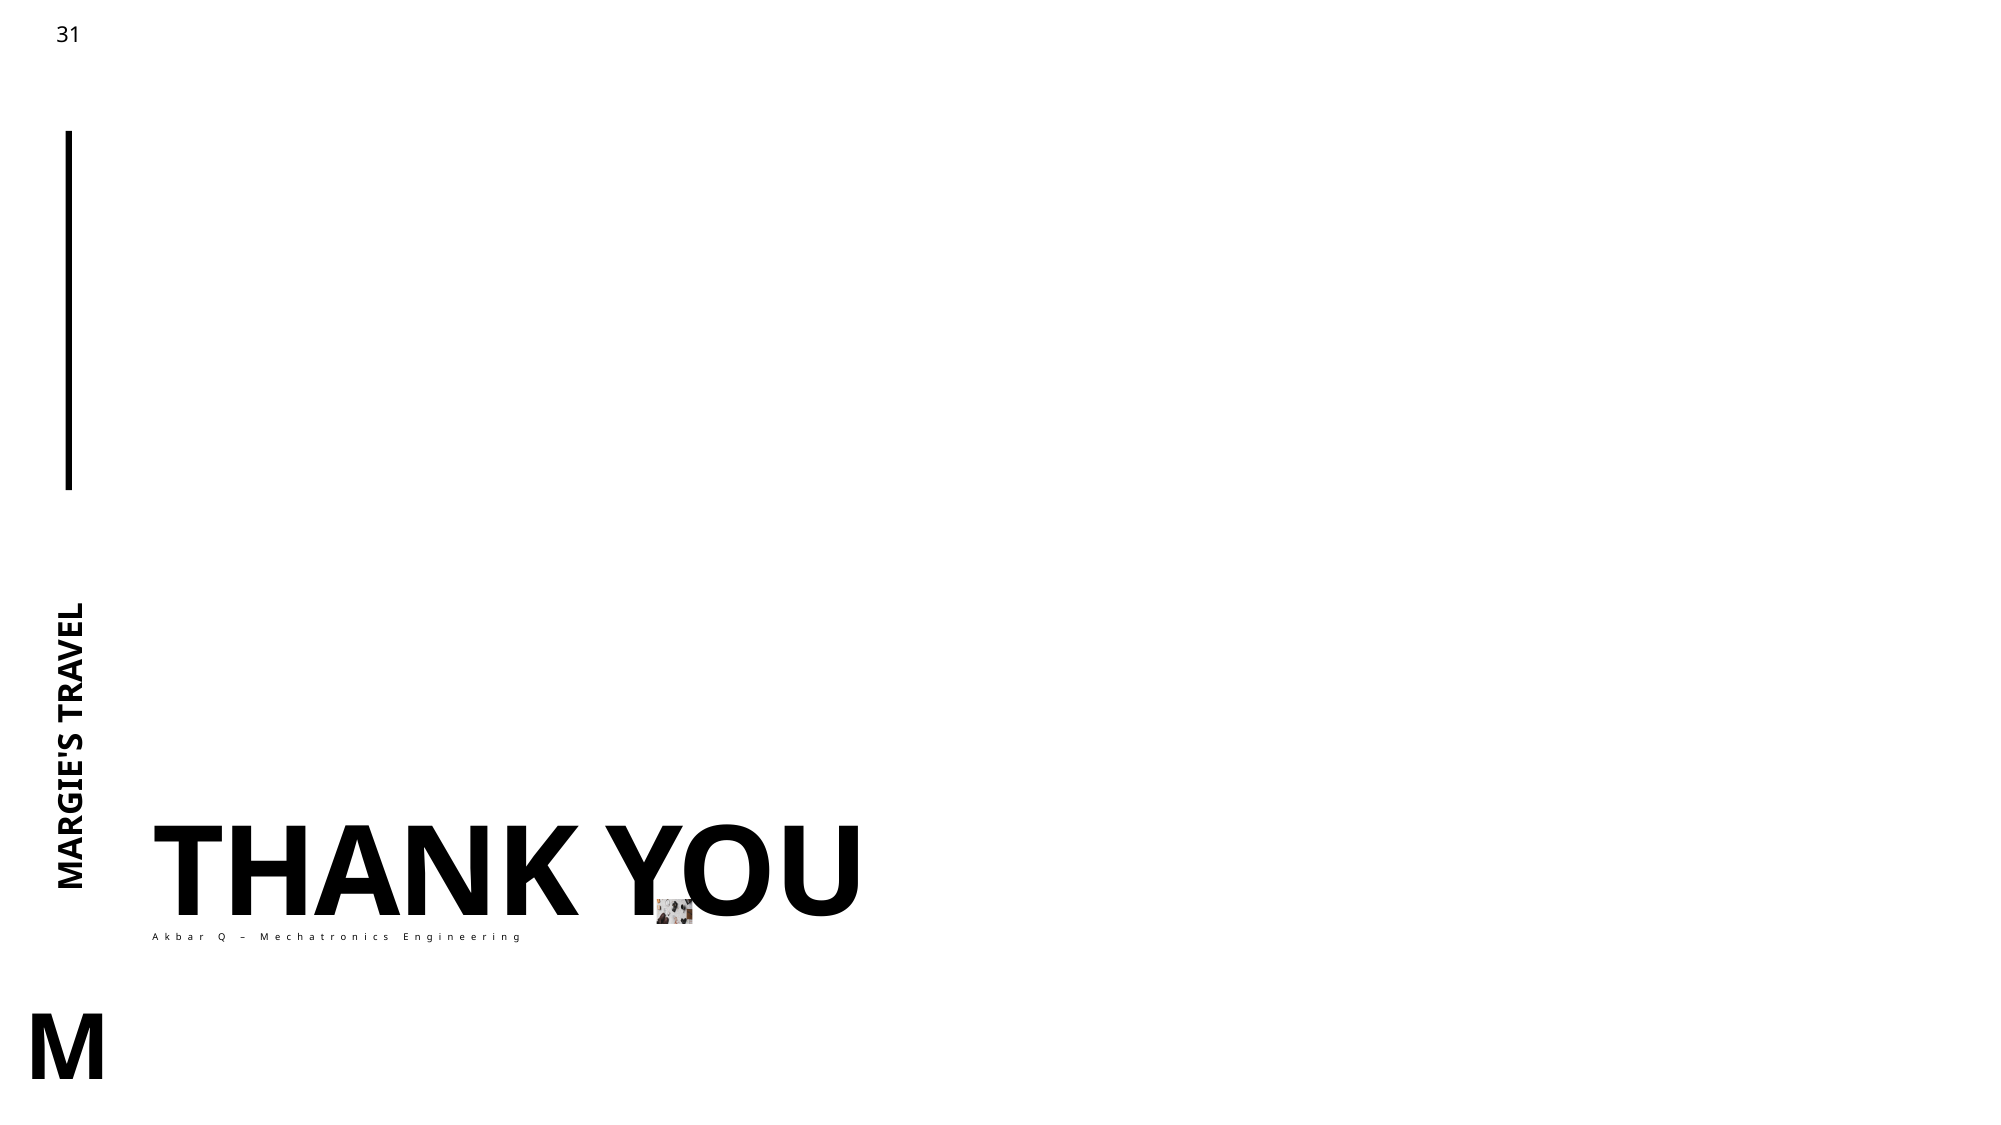

# THANK YOU
Akbar Q – Mechatronics Engineering